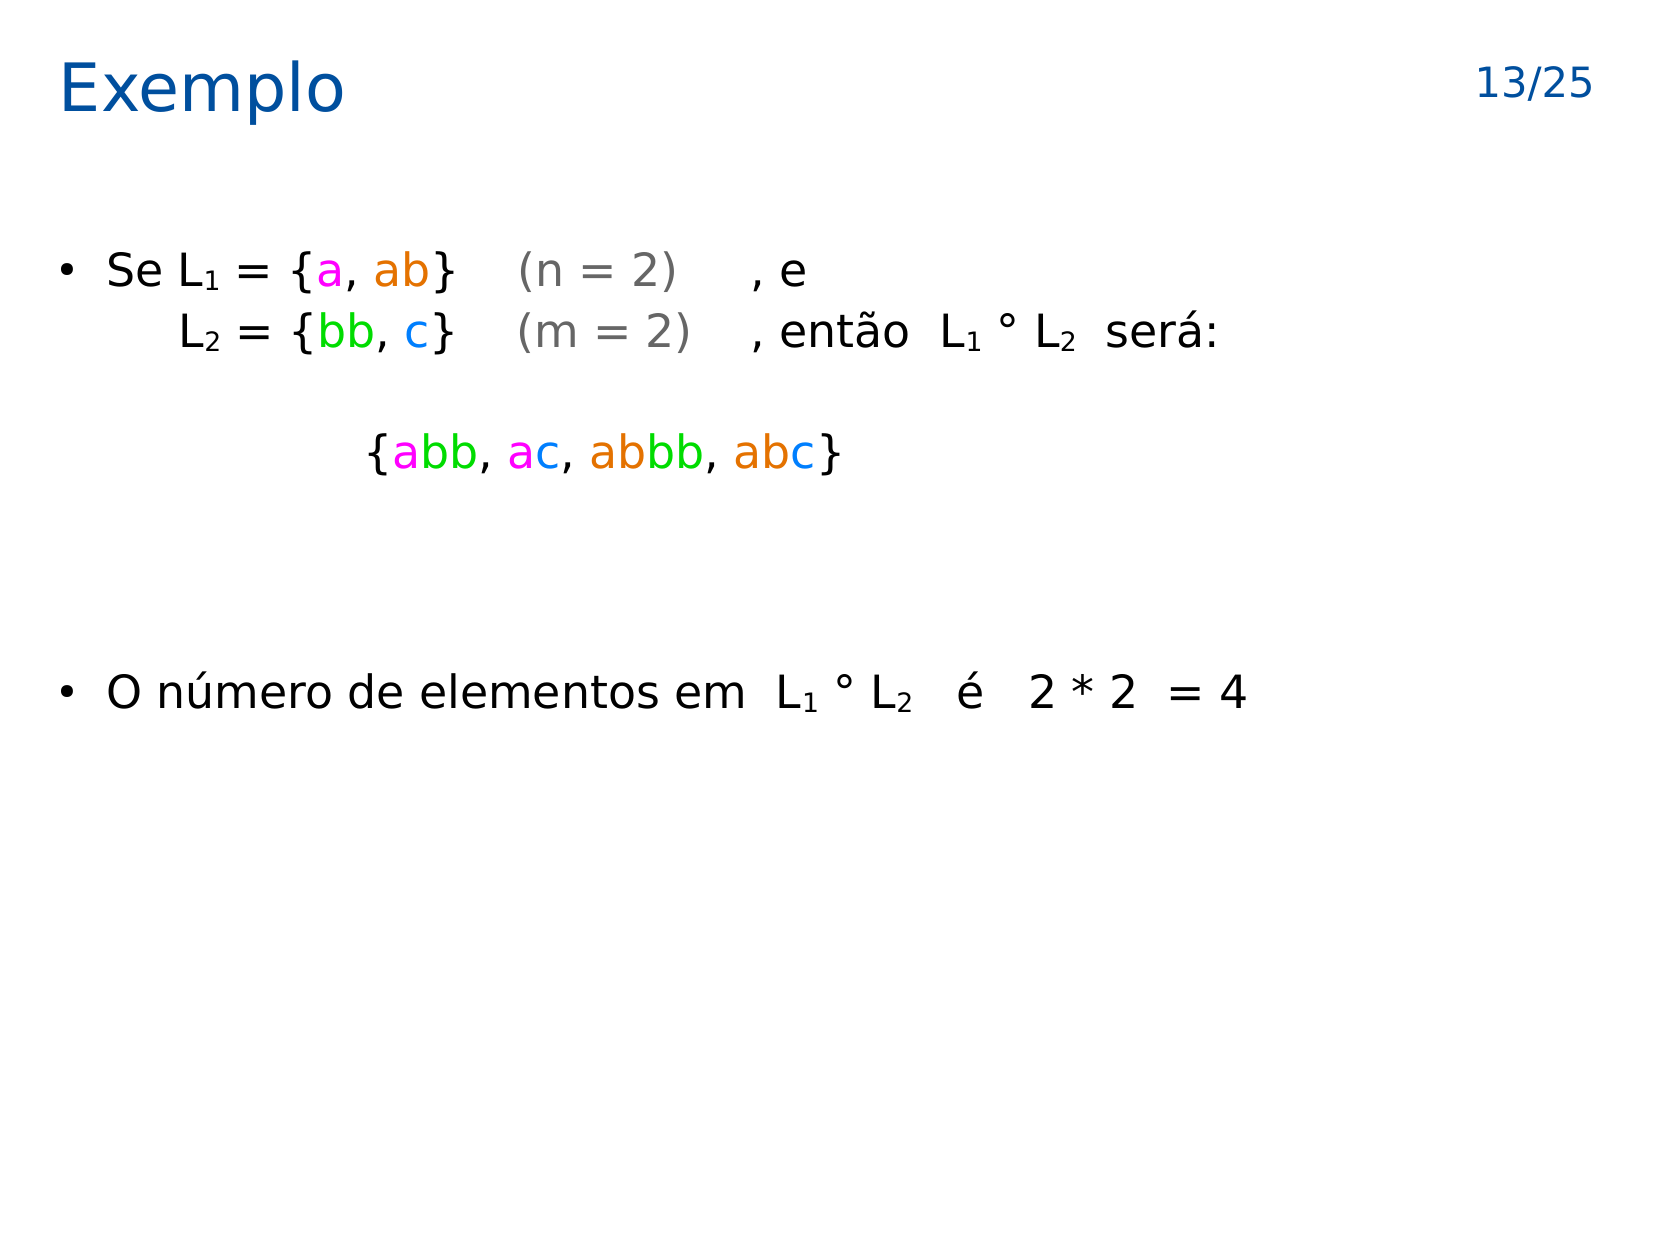

# Exemplo
13
Se L1 = {a, ab} (n = 2) , e
 L2 = {bb, c} (m = 2) , então L1 ° L2 será:
 {abb, ac, abbb, abc}
O número de elementos em L1 ° L2 é 2 * 2 = 4